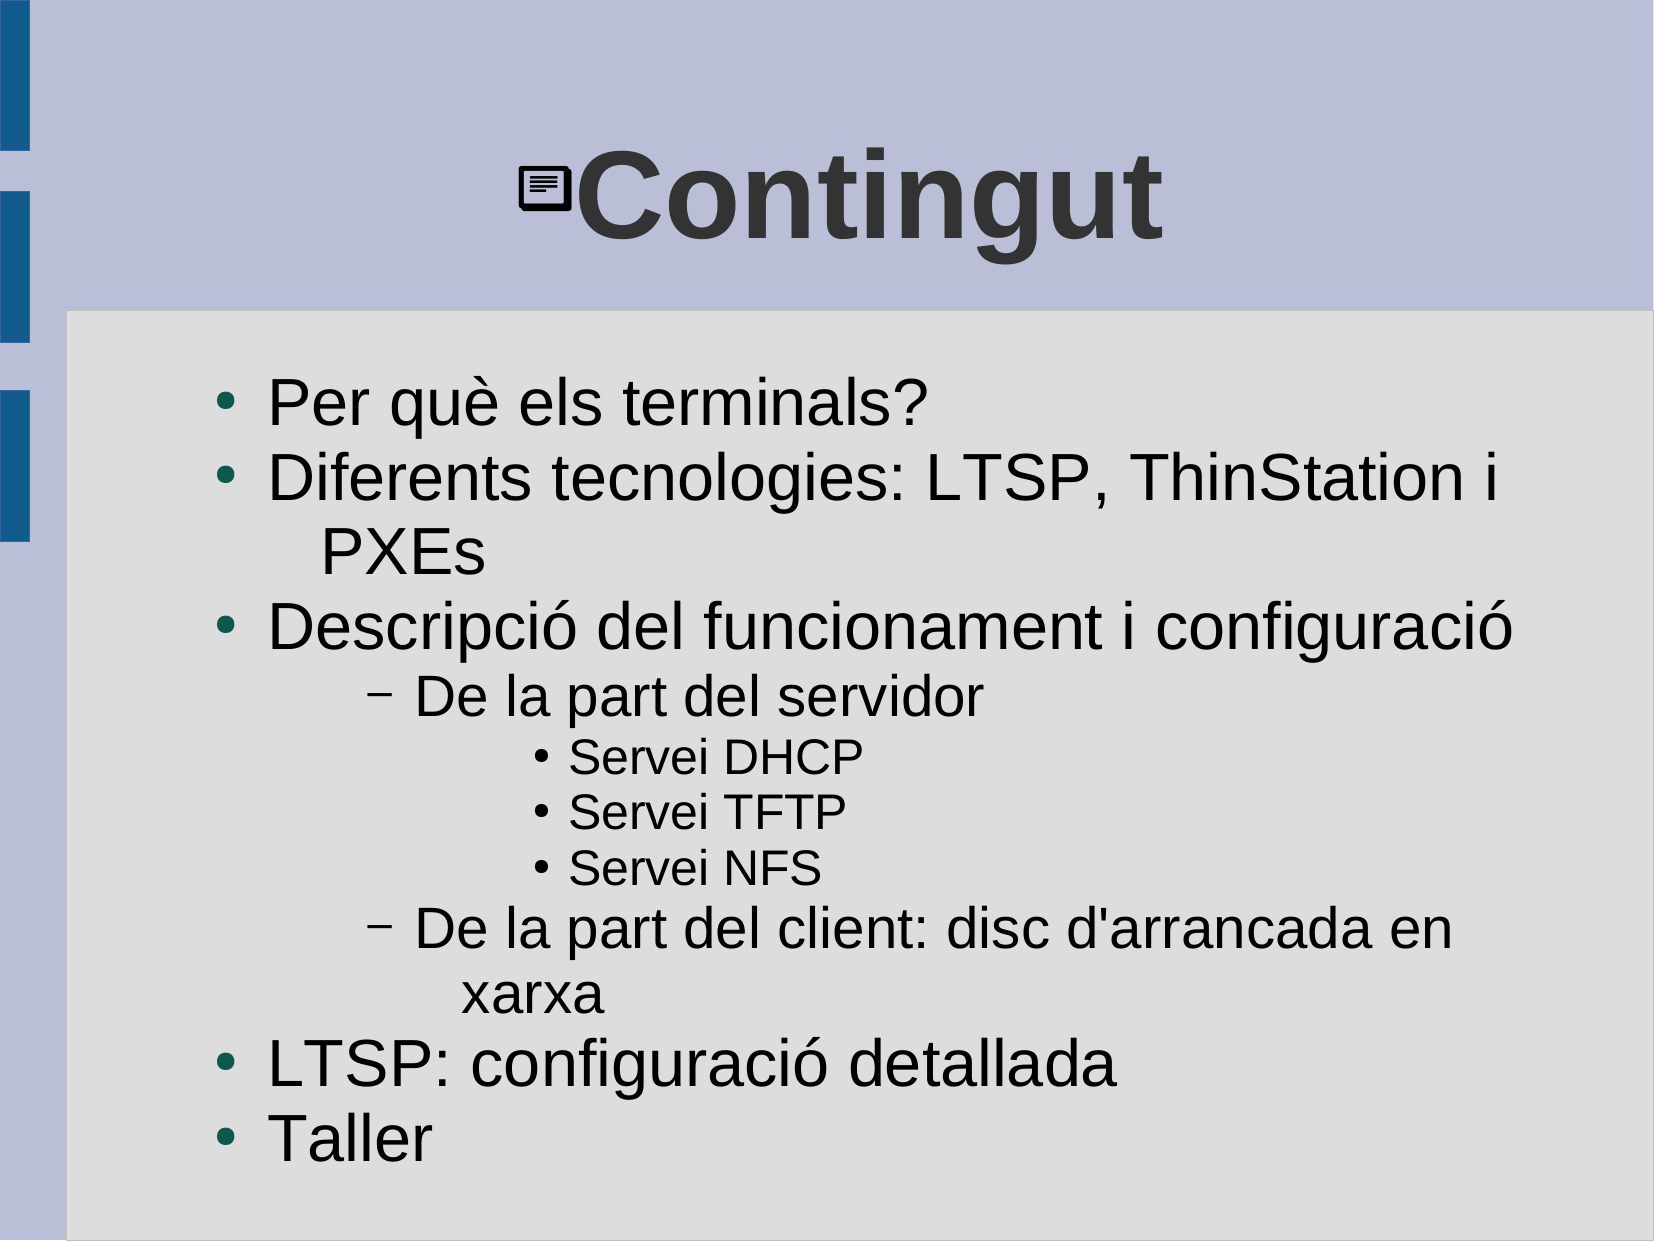

# Contingut
Per què els terminals?
Diferents tecnologies: LTSP, ThinStation i PXEs
Descripció del funcionament i configuració
De la part del servidor
Servei DHCP
Servei TFTP
Servei NFS
De la part del client: disc d'arrancada en xarxa
LTSP: configuració detallada
Taller